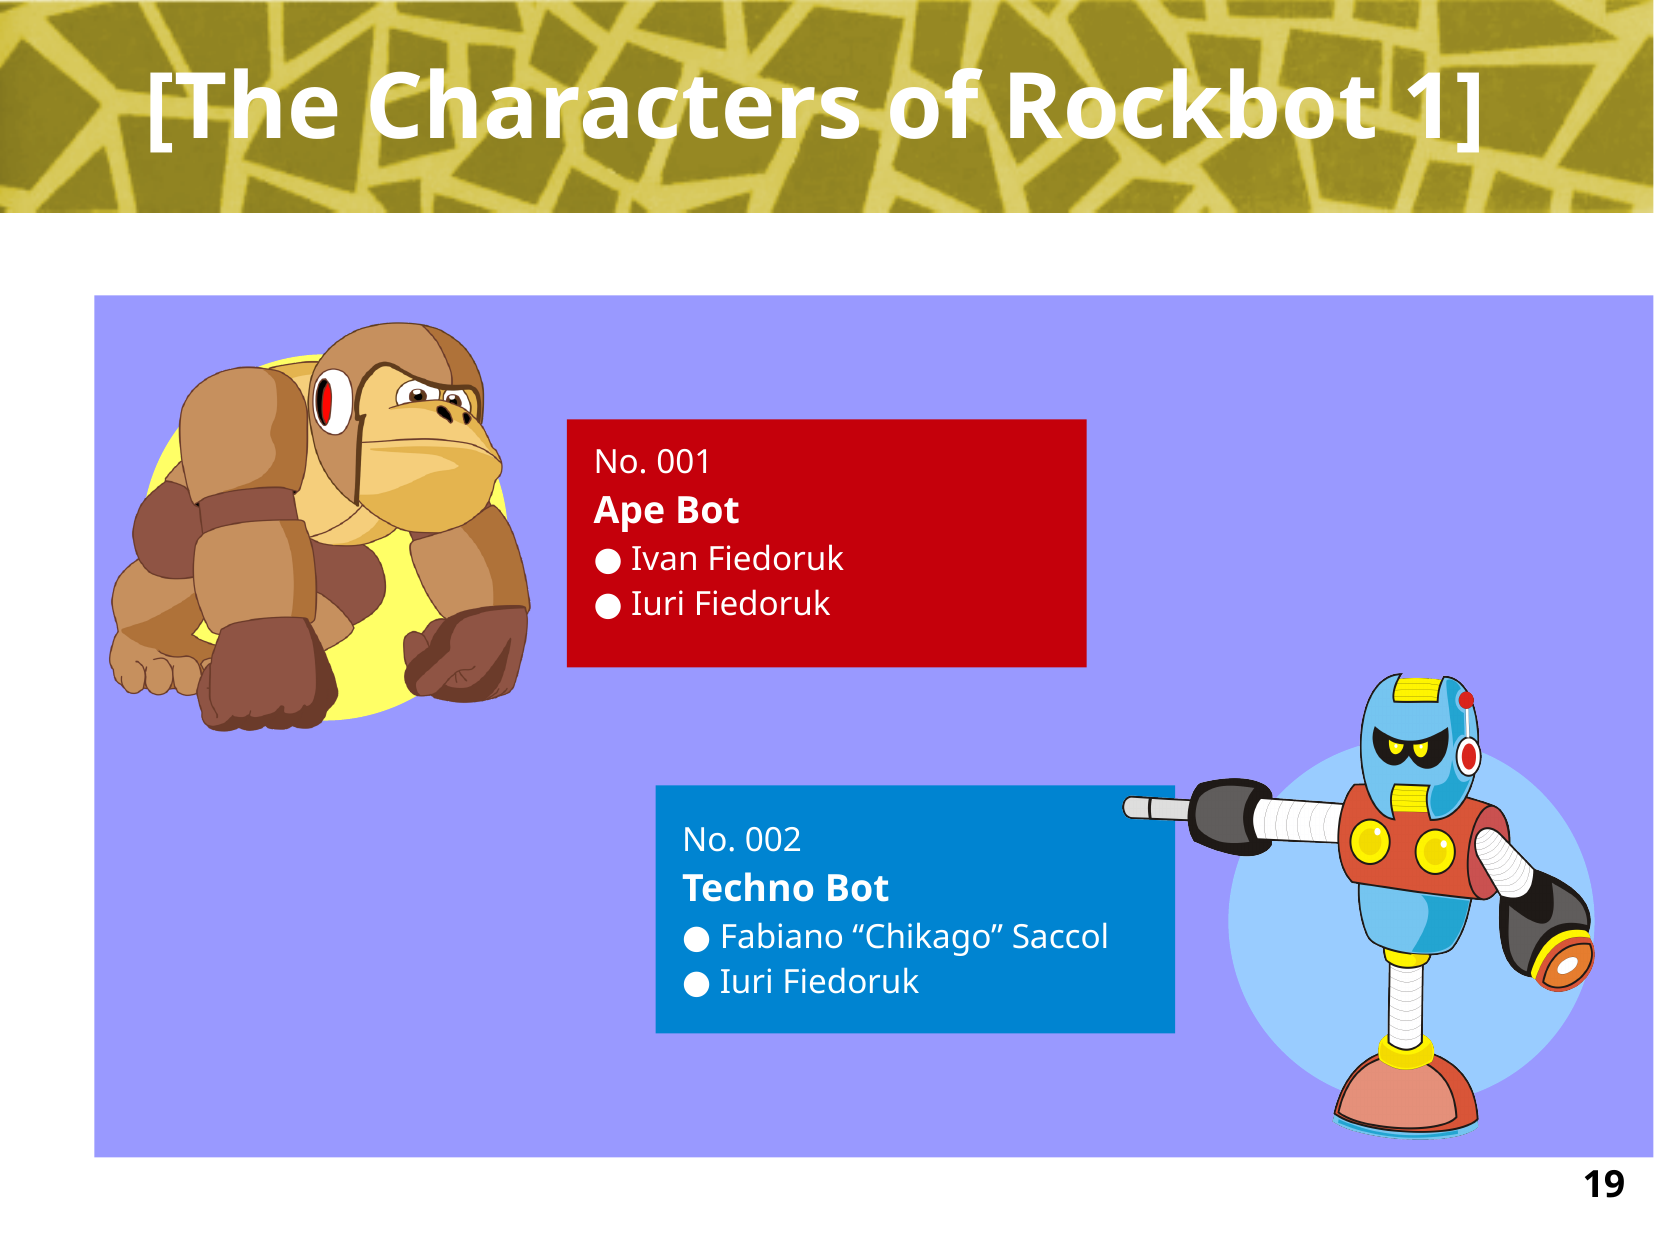

# [The Characters of Rockbot 1]
No. 001
Ape Bot
● Ivan Fiedoruk
● Iuri Fiedoruk
No. 002
Techno Bot
● Fabiano “Chikago” Saccol
● Iuri Fiedoruk
19